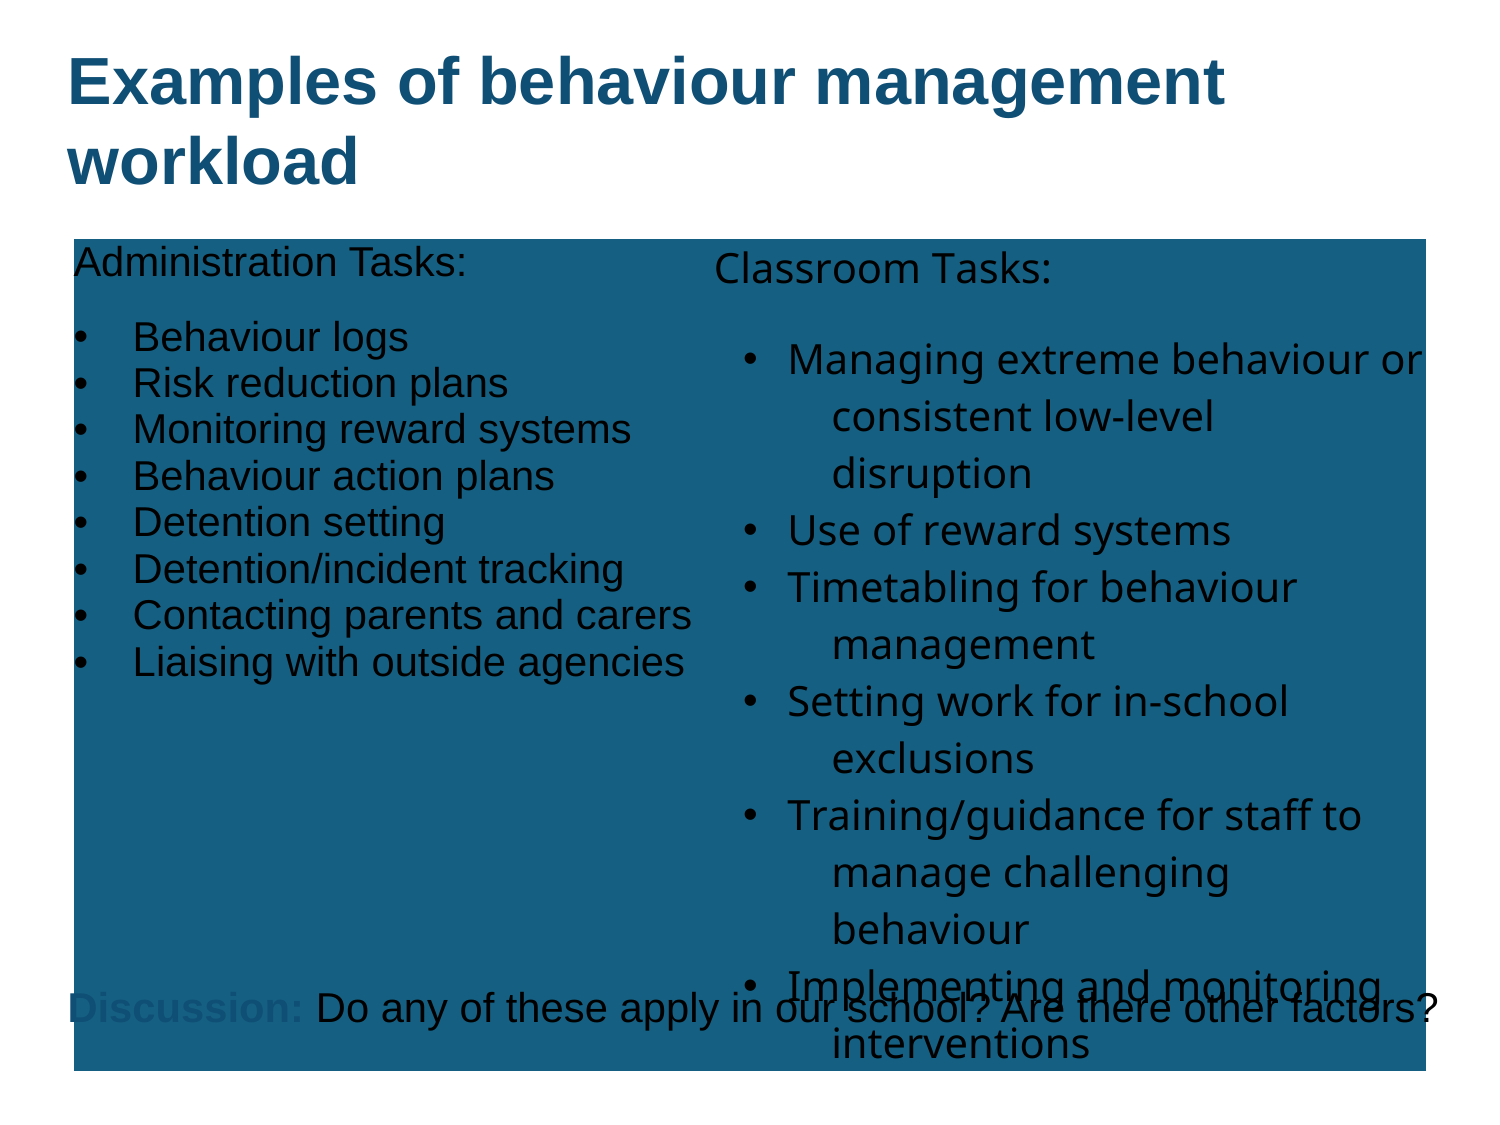

# Examples of behaviour management workload
| Administration Tasks: Behaviour logs Risk reduction plans Monitoring reward systems Behaviour action plans Detention setting Detention/incident tracking Contacting parents and carers Liaising with outside agencies | Classroom Tasks: Managing extreme behaviour or consistent low-level disruption Use of reward systems Timetabling for behaviour management Setting work for in-school exclusions Training/guidance for staff to manage challenging behaviour Implementing and monitoring interventions |
| --- | --- |
Discussion: Do any of these apply in our school? Are there other factors?